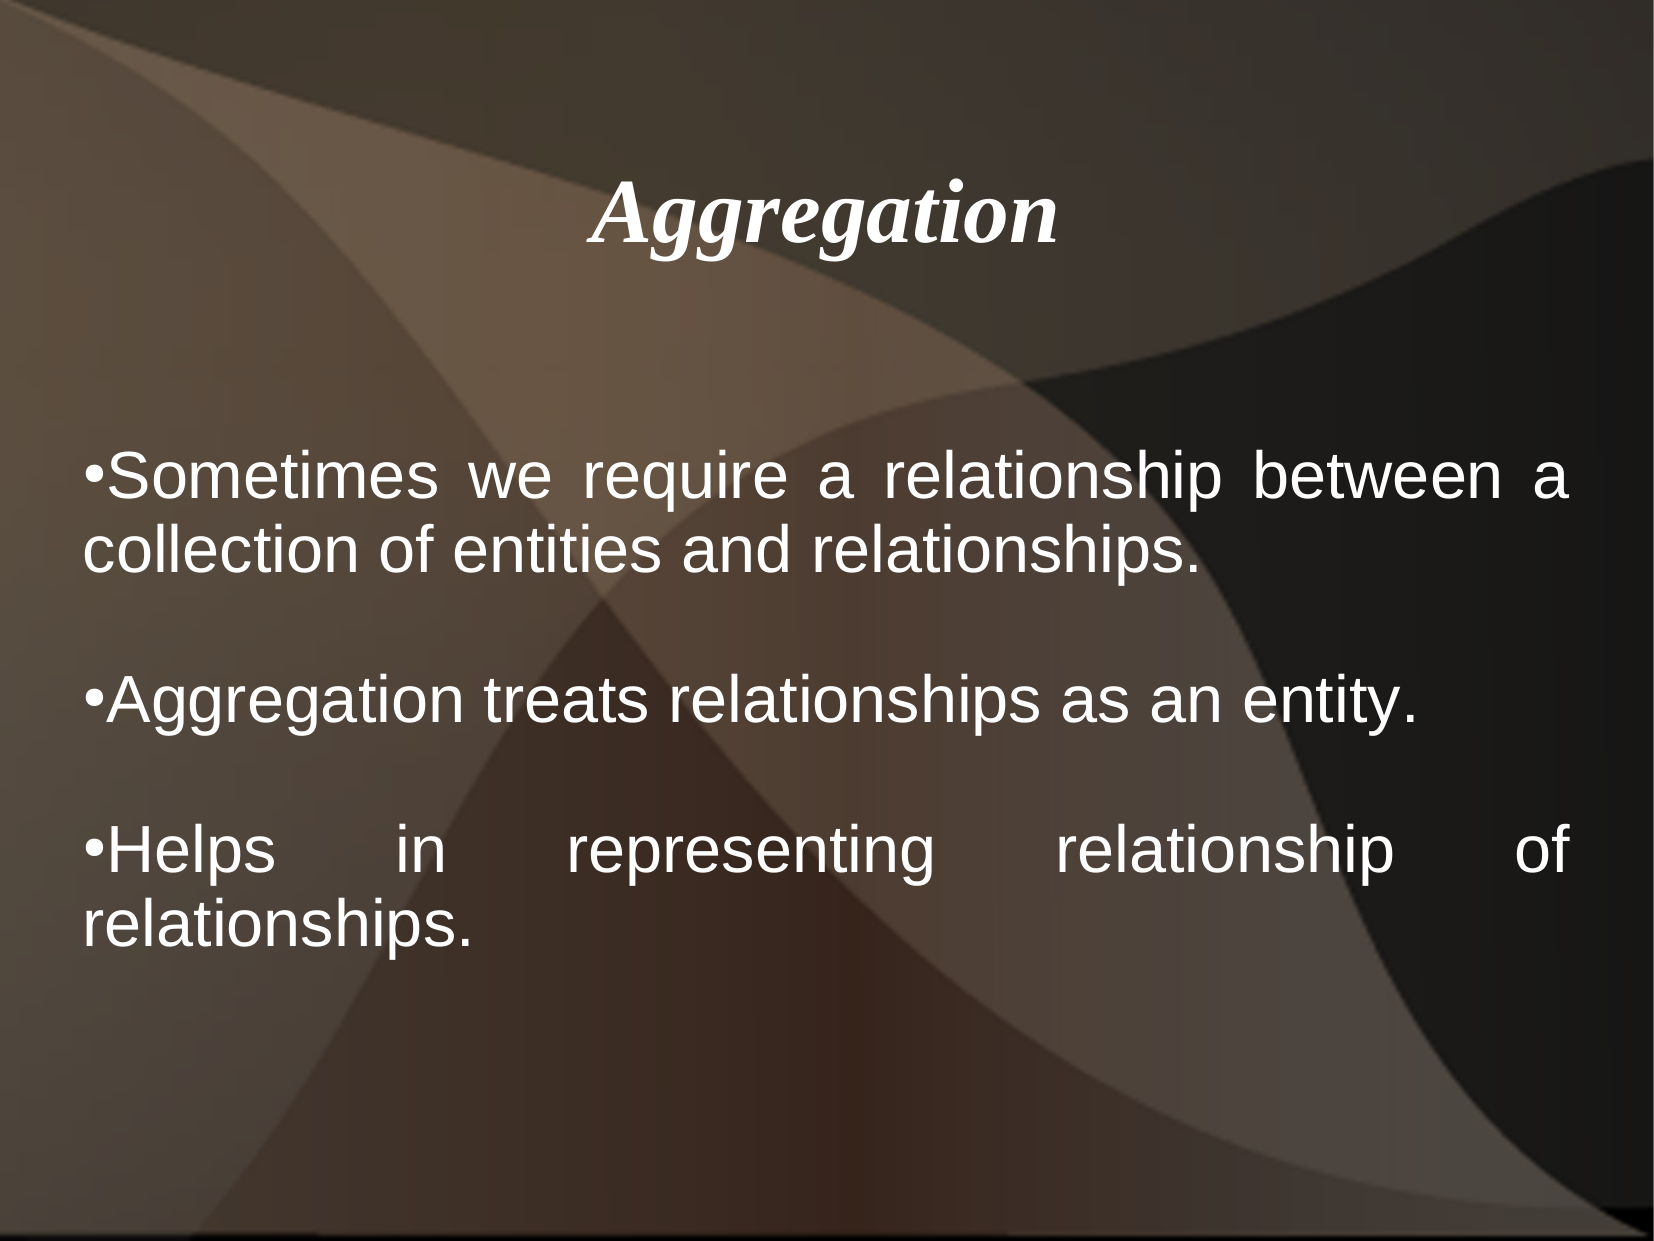

# Aggregation
Sometimes we require a relationship between a collection of entities and relationships.
Aggregation treats relationships as an entity.
Helps in representing relationship of relationships.